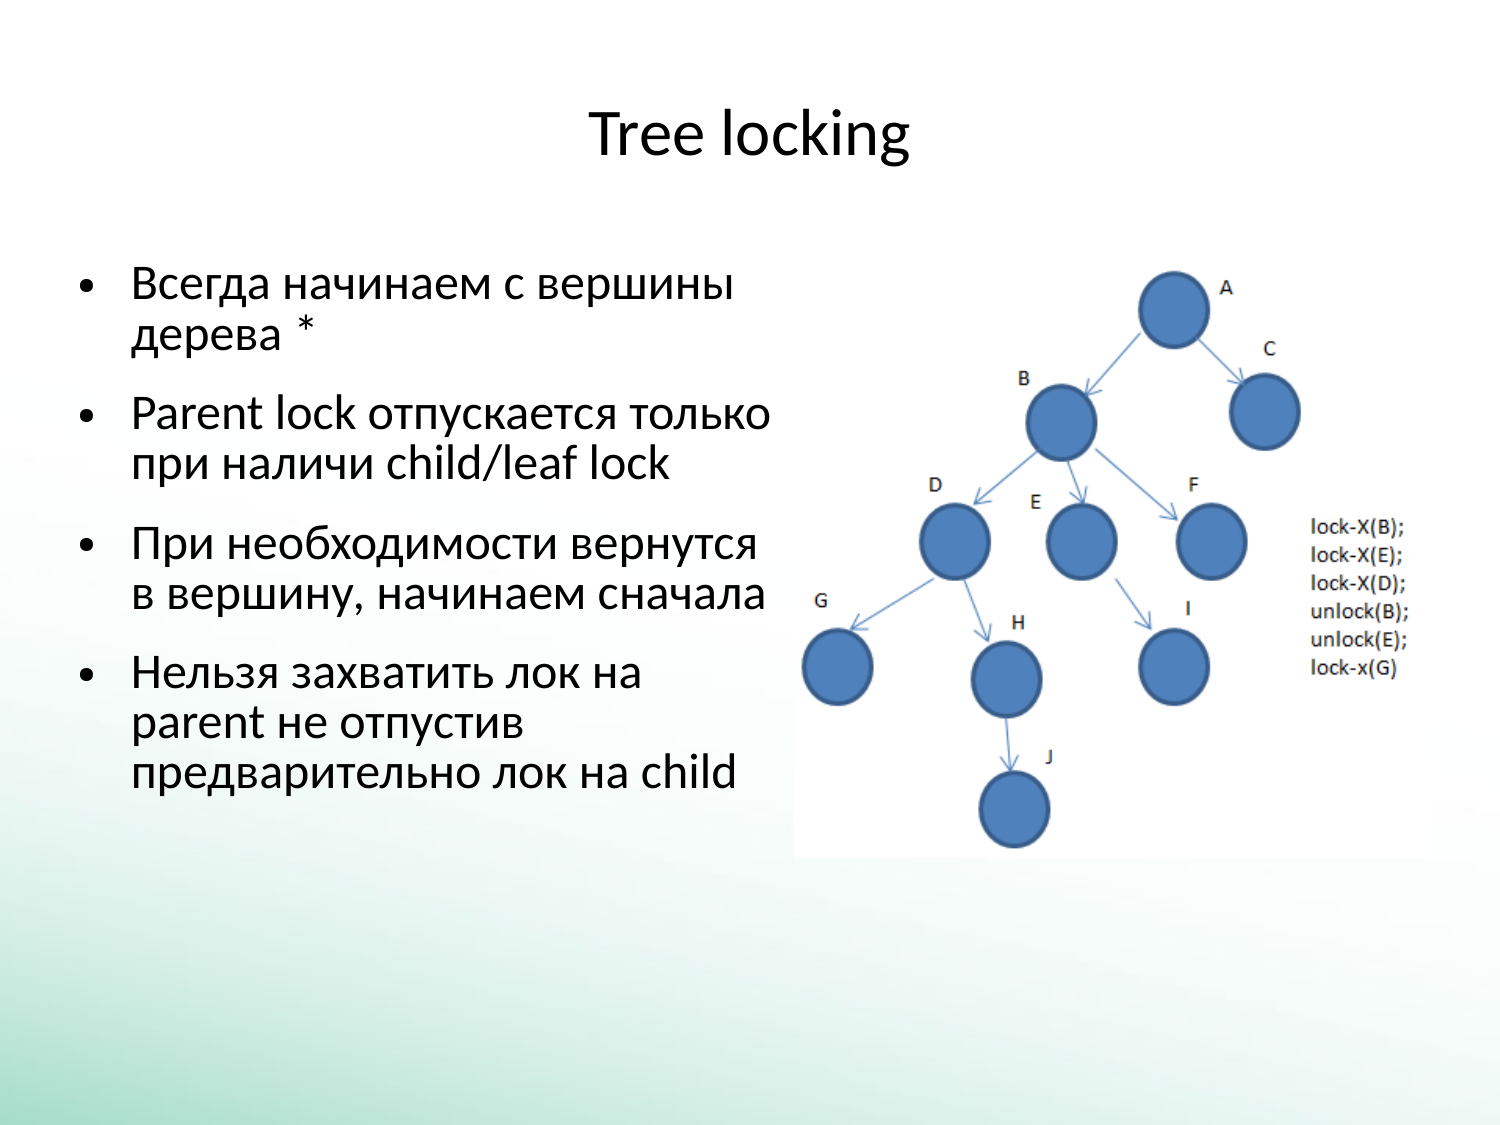

# Tree locking
Всегда начинаем с вершины дерева *
Parent lock отпускается только при наличи child/leaf lock
При необходимости вернутся в вершину, начинаем сначала
Нельзя захватить лок на parent не отпустив предварительно лок на child